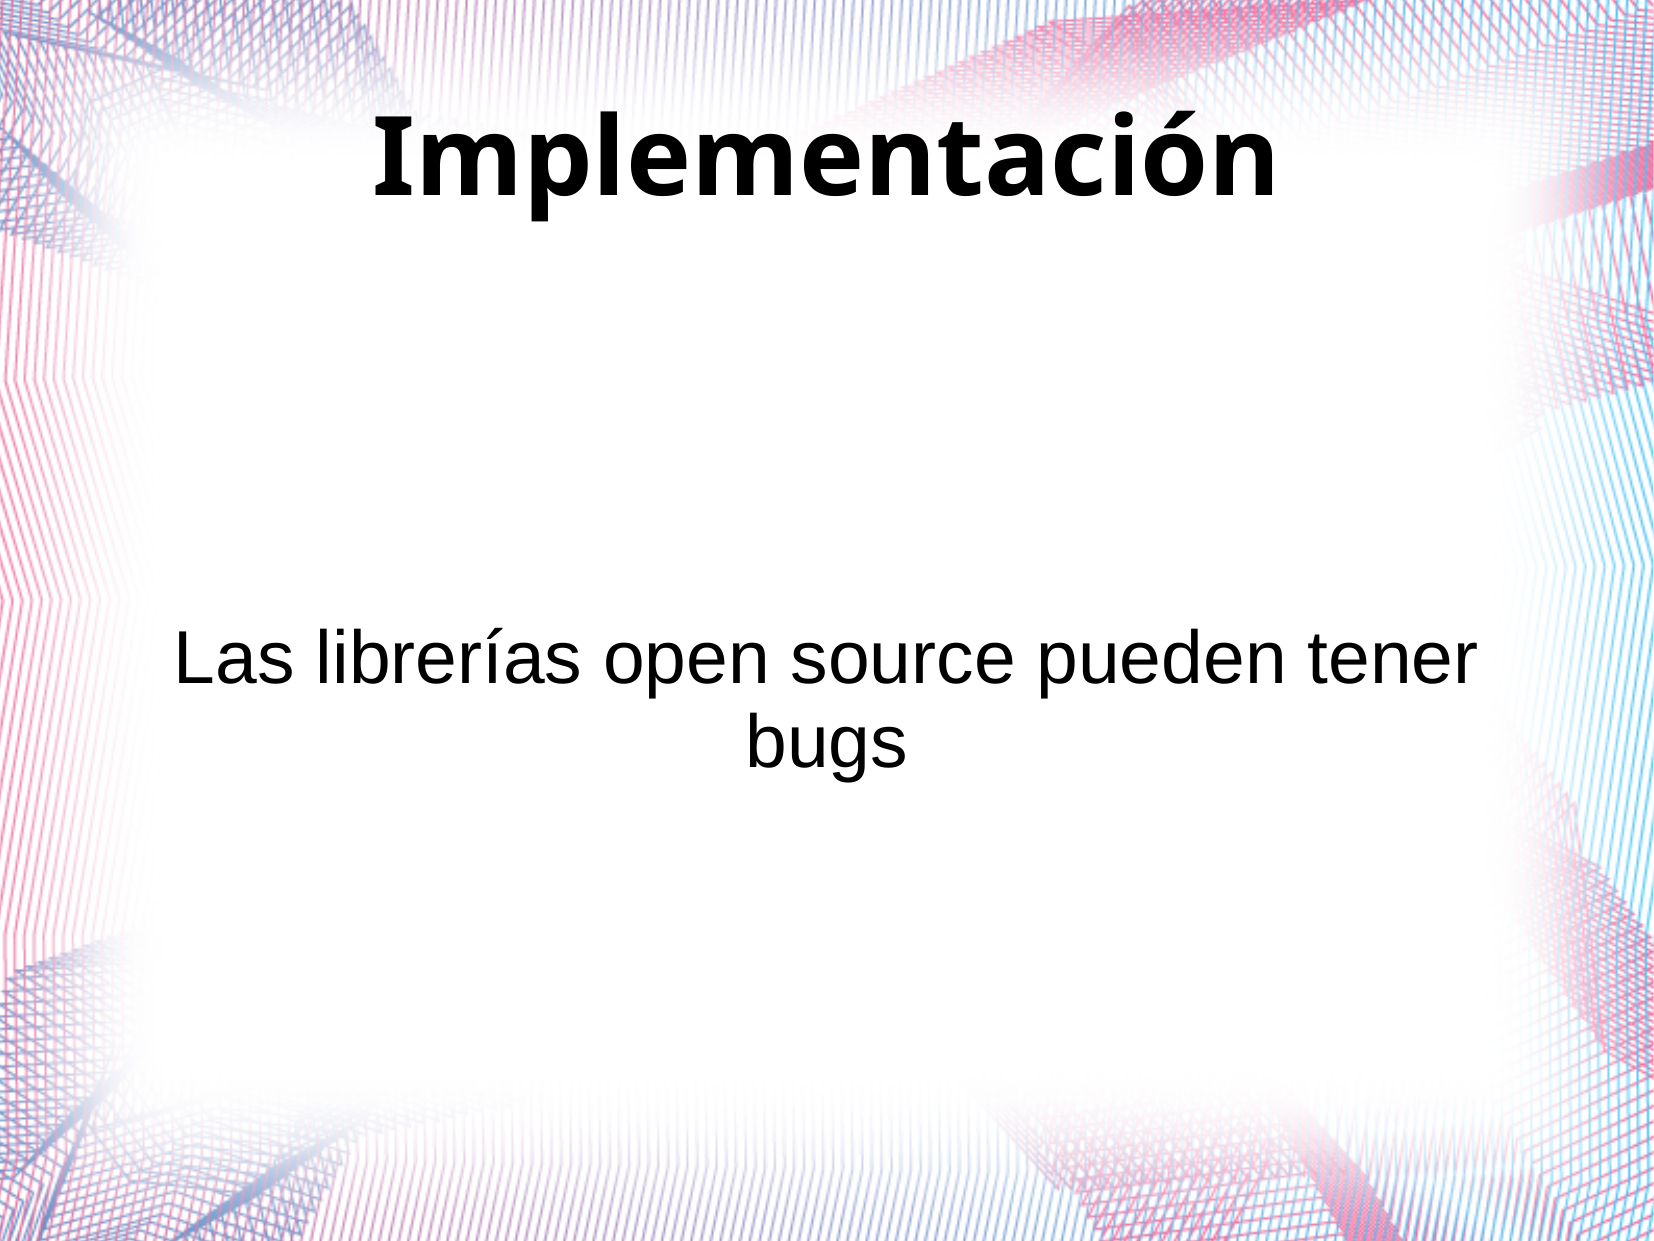

# Implementación
Las librerías open source pueden tener bugs